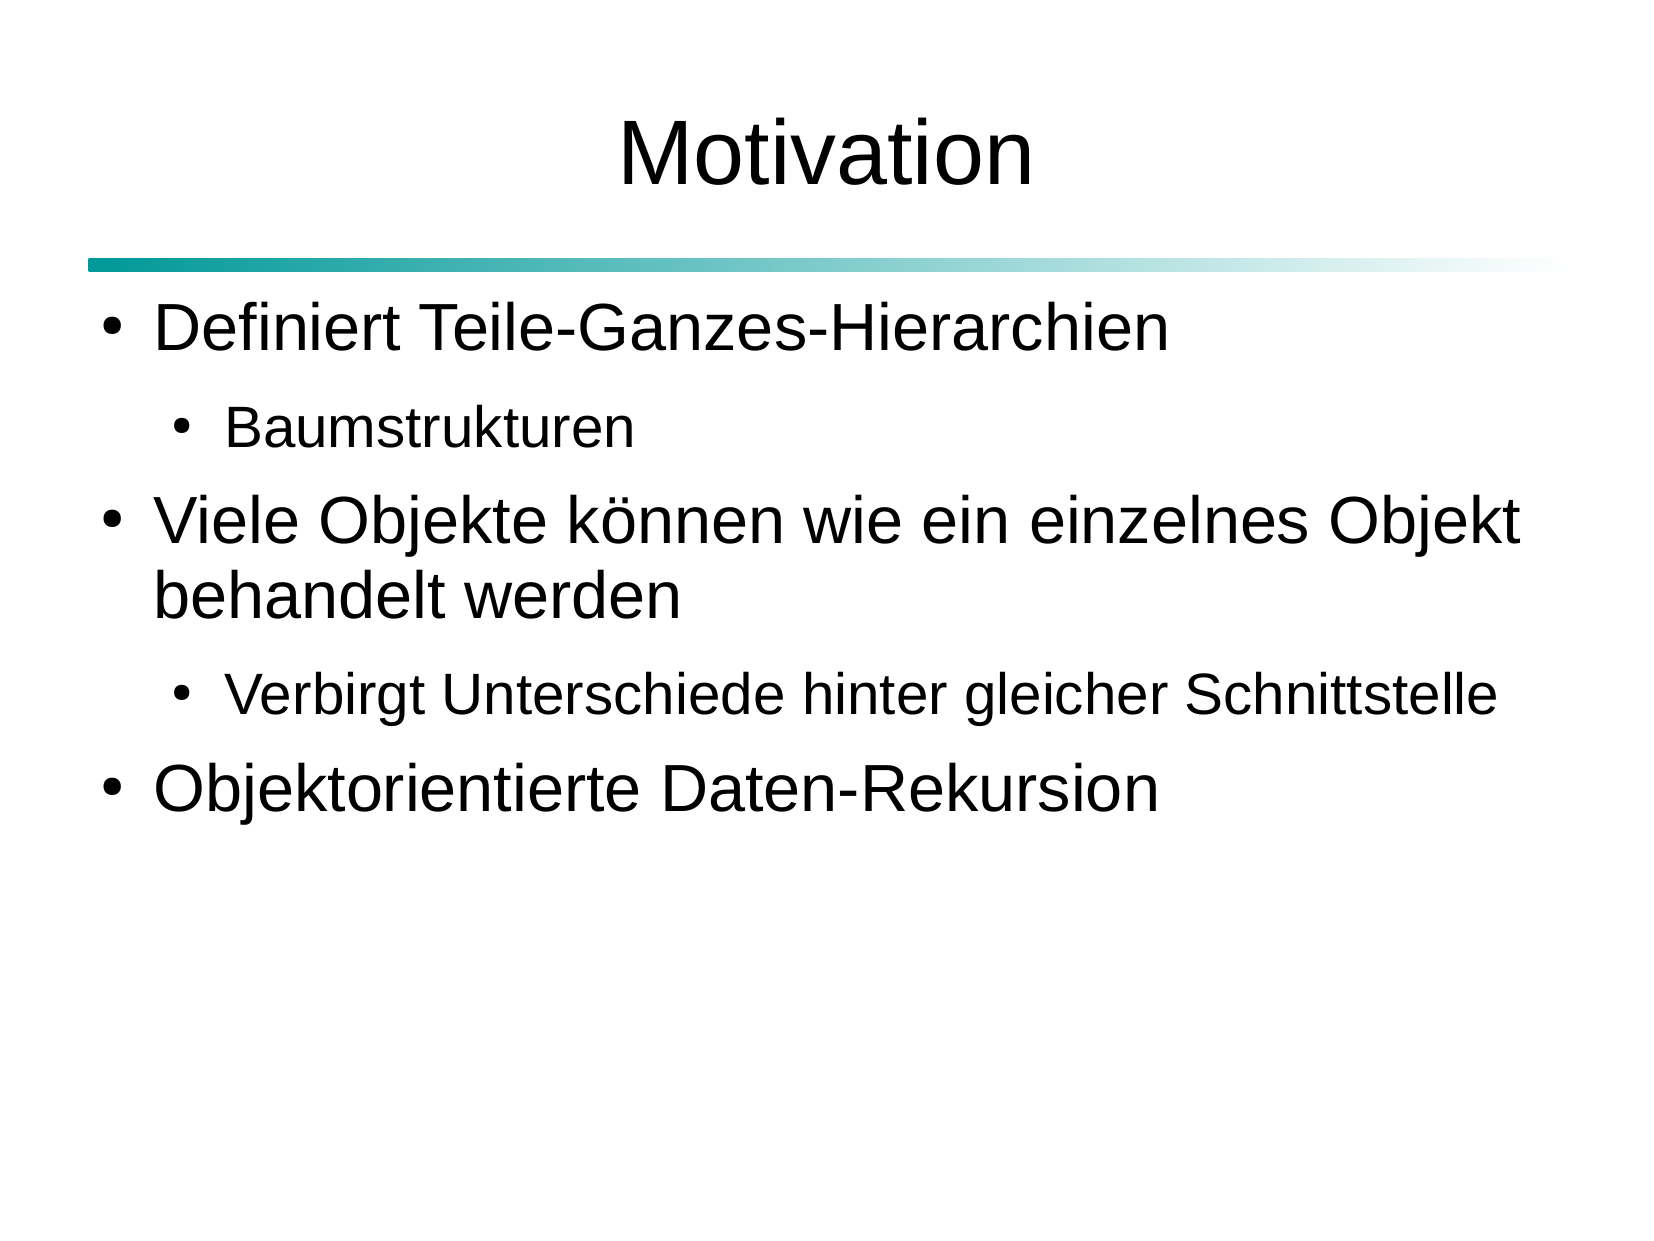

# Motivation
Definiert Teile-Ganzes-Hierarchien
Baumstrukturen
Viele Objekte können wie ein einzelnes Objekt behandelt werden
Verbirgt Unterschiede hinter gleicher Schnittstelle
Objektorientierte Daten-Rekursion